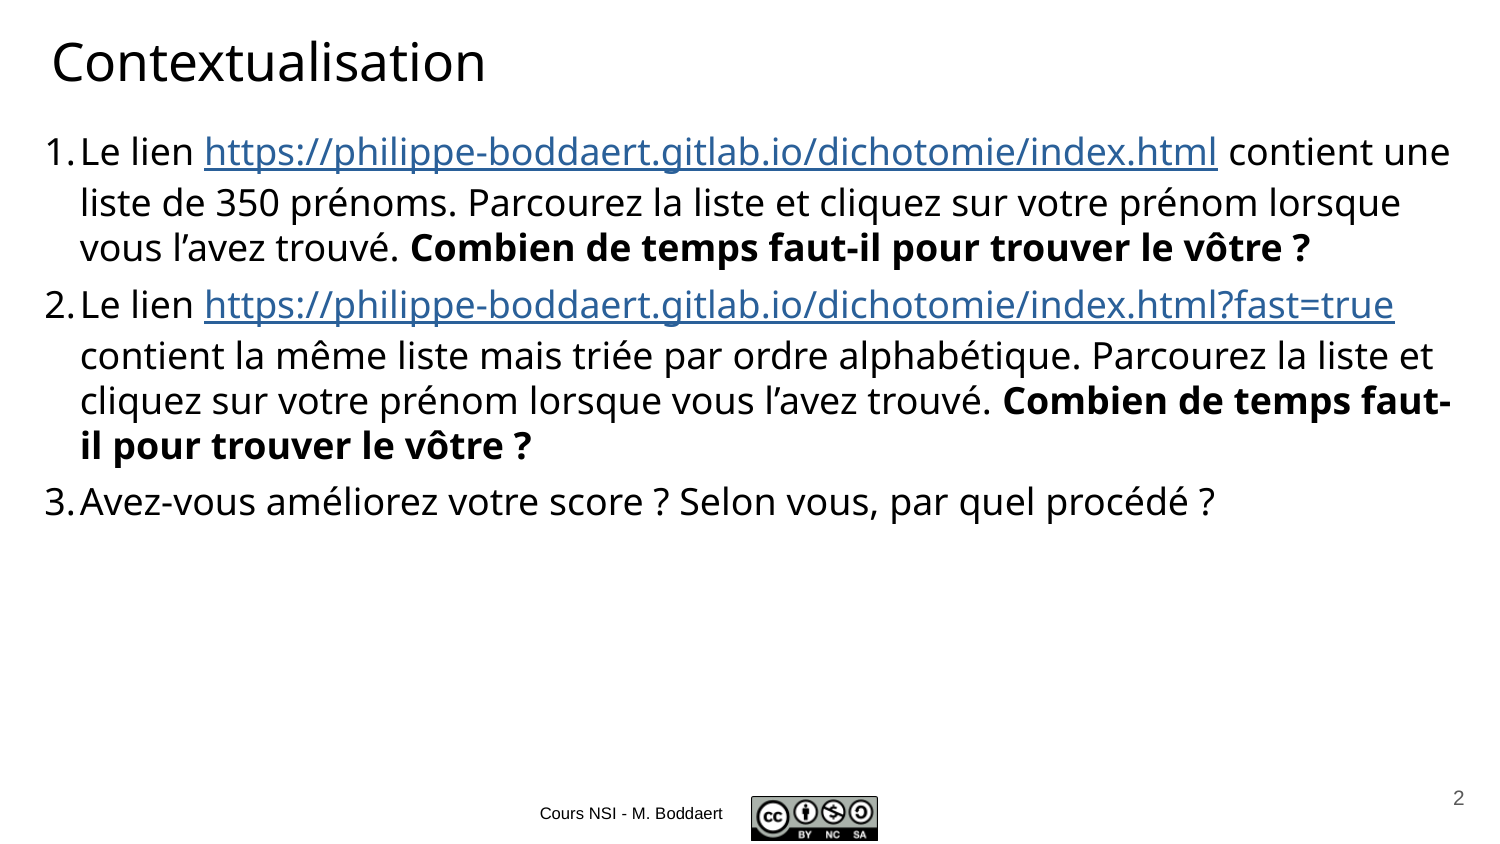

# Contextualisation
Le lien https://philippe-boddaert.gitlab.io/dichotomie/index.html contient une liste de 350 prénoms. Parcourez la liste et cliquez sur votre prénom lorsque vous l’avez trouvé. Combien de temps faut-il pour trouver le vôtre ?
Le lien https://philippe-boddaert.gitlab.io/dichotomie/index.html?fast=true contient la même liste mais triée par ordre alphabétique. Parcourez la liste et cliquez sur votre prénom lorsque vous l’avez trouvé. Combien de temps faut-il pour trouver le vôtre ?
Avez-vous améliorez votre score ? Selon vous, par quel procédé ?
2